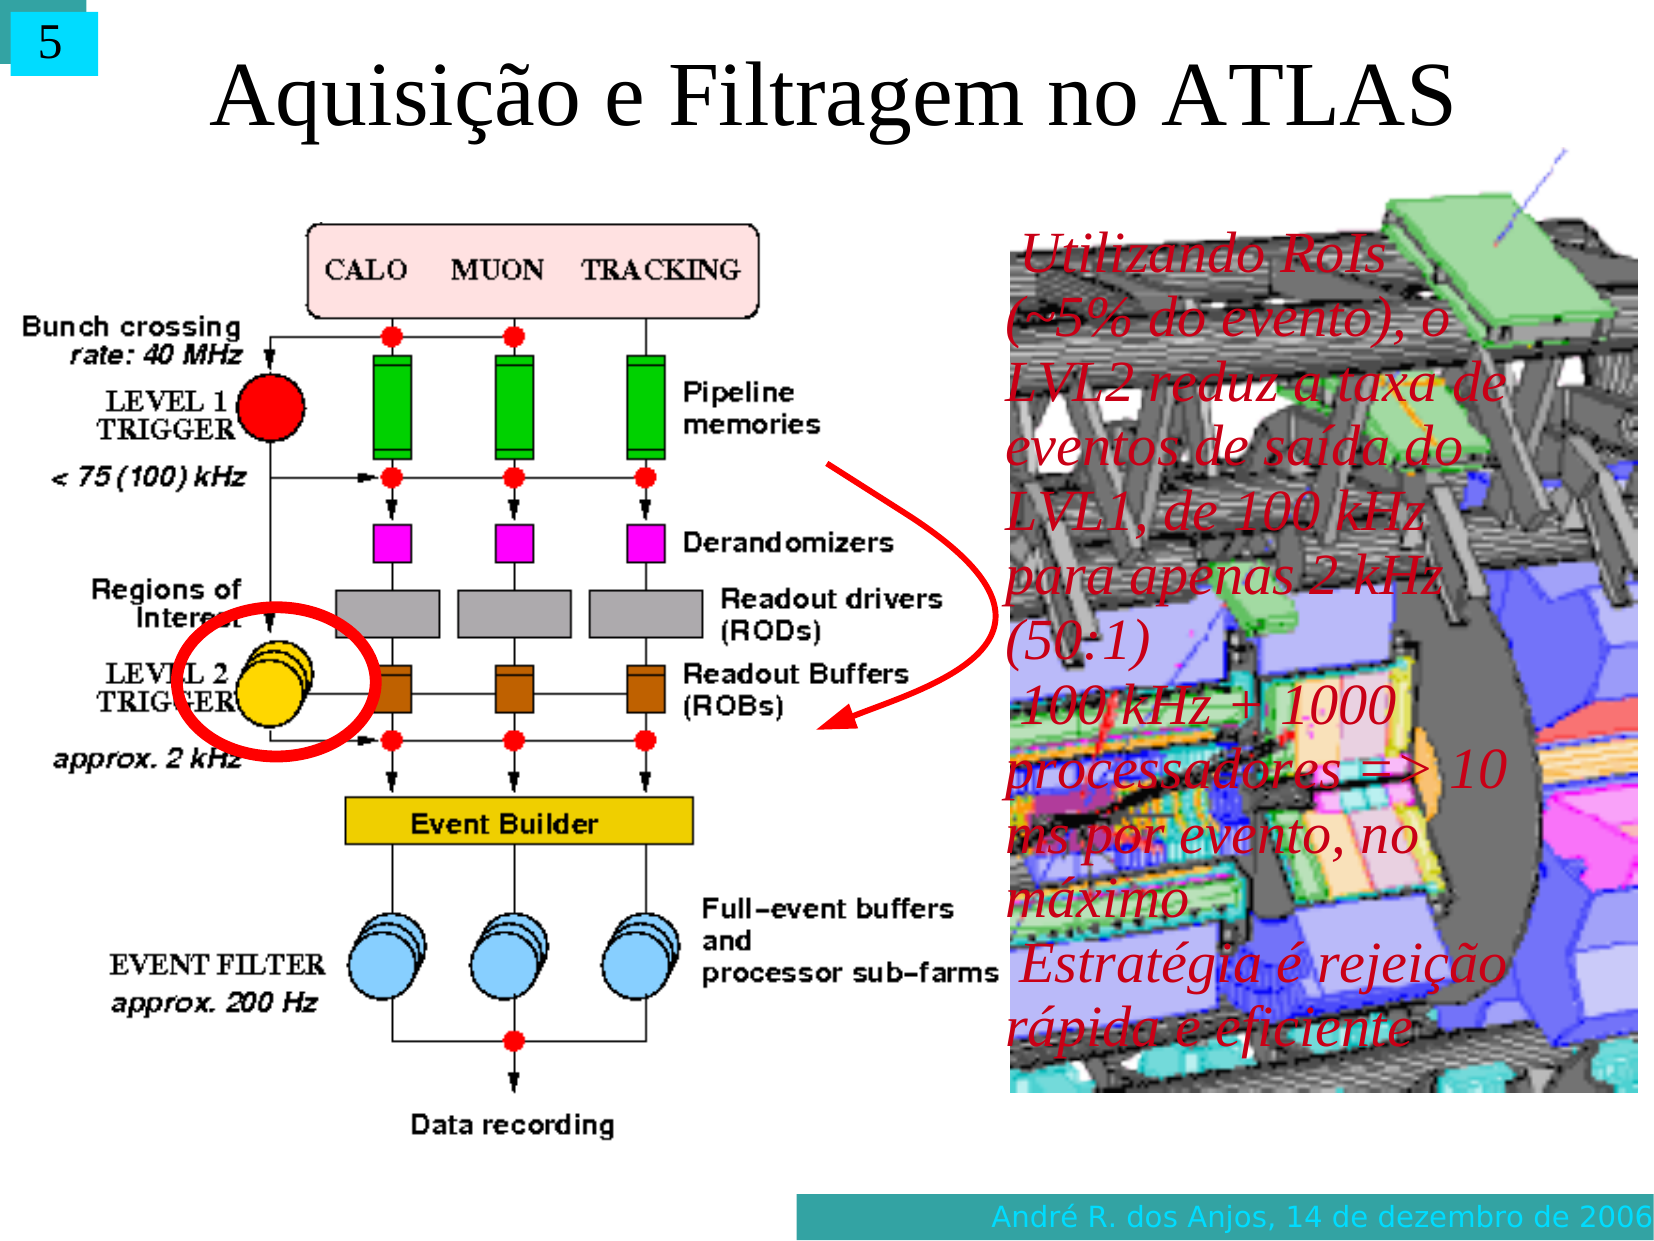

# Aquisição e Filtragem no ATLAS
 Utilizando RoIs (~5% do evento), o LVL2 reduz a taxa de eventos de saída do LVL1, de 100 kHz para apenas 2 kHz (50:1)
 100 kHz + 1000 processadores => 10 ms por evento, no máximo
 Estratégia é rejeição rápida e eficiente